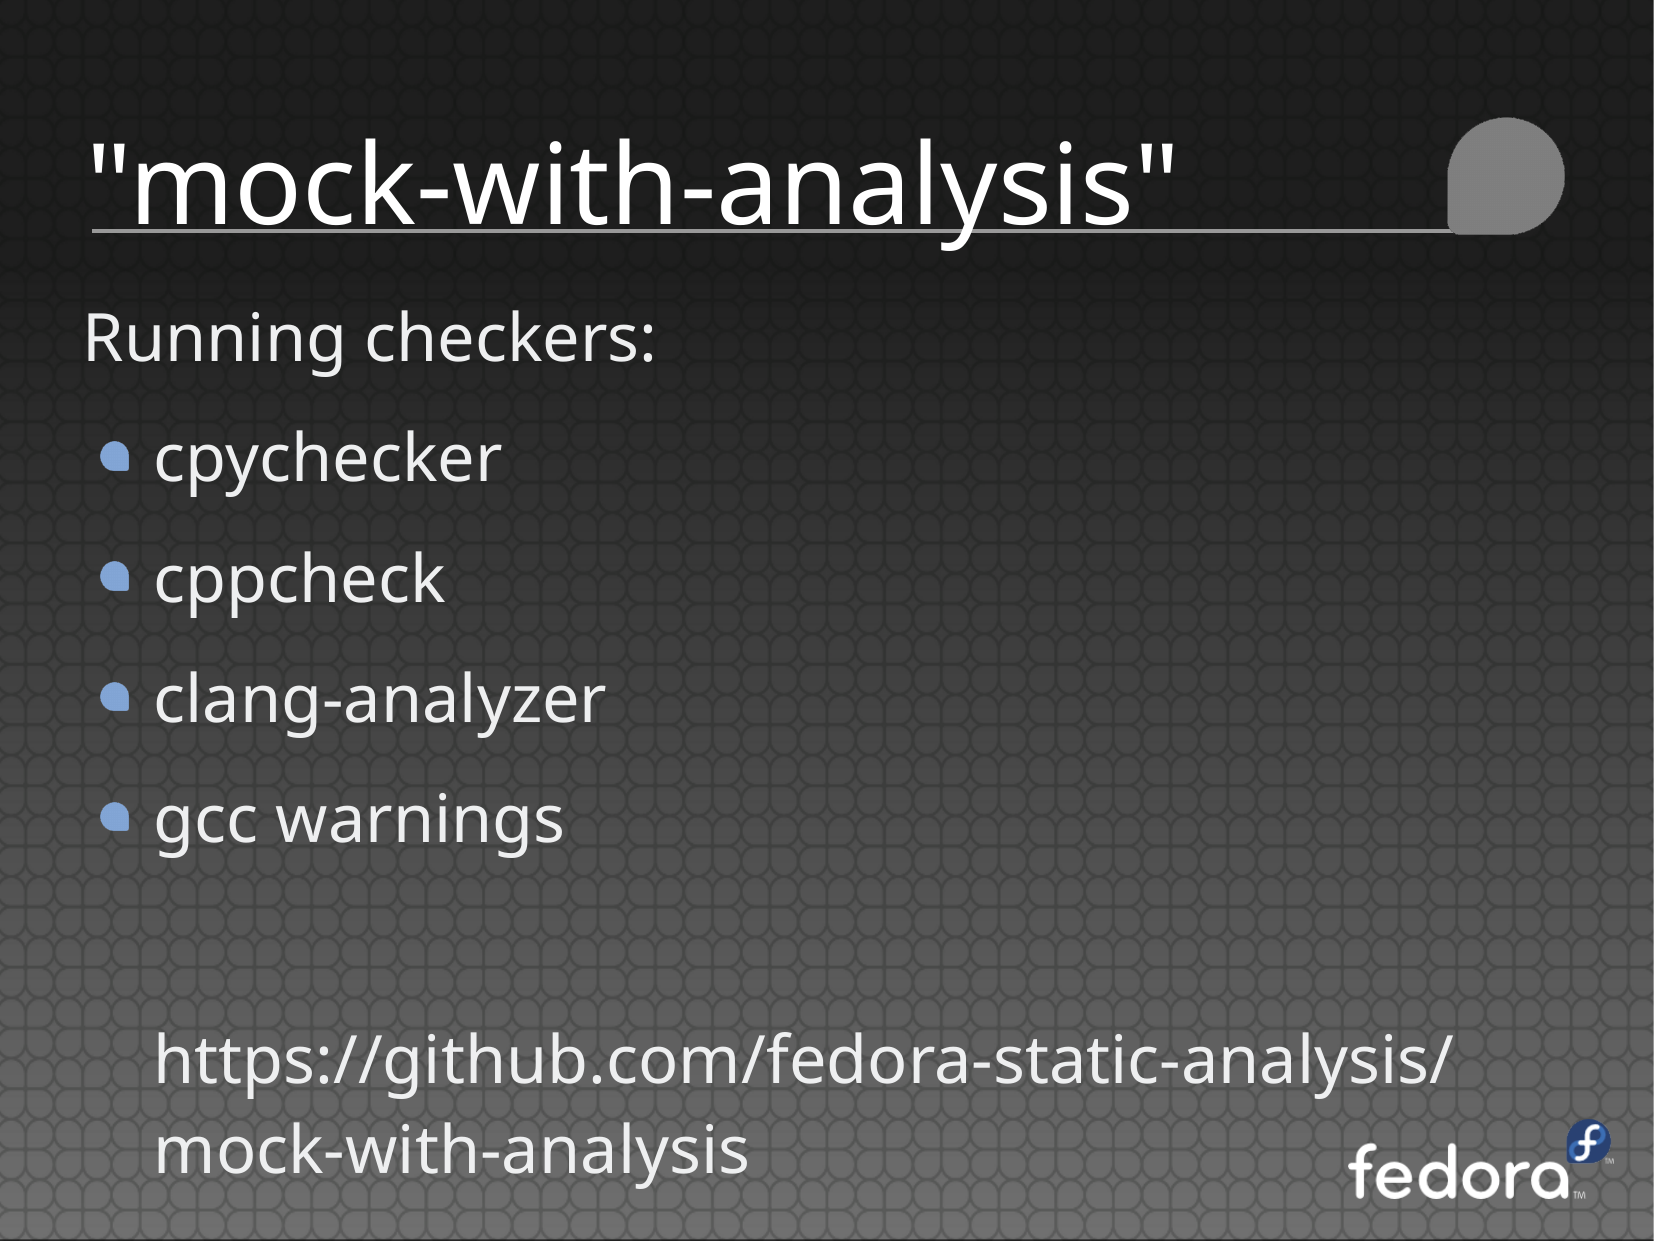

# "mock-with-analysis"
Running checkers:
cpychecker
cppcheck
clang-analyzer
gcc warnings
https://github.com/fedora-static-analysis/mock-with-analysis